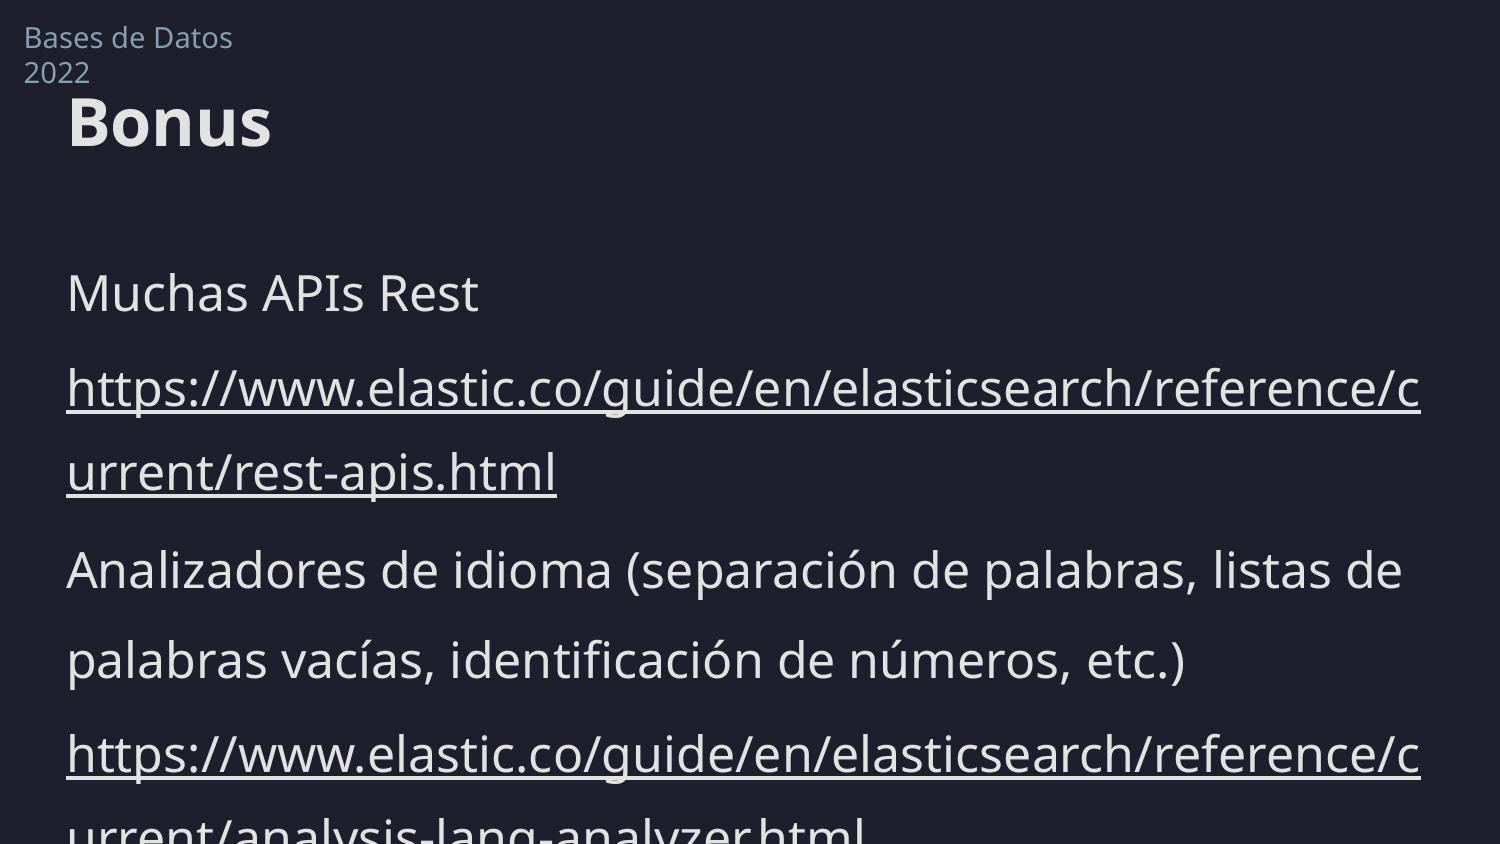

# Bonus
Muchas APIs Rest
https://www.elastic.co/guide/en/elasticsearch/reference/current/rest-apis.html
Analizadores de idioma (separación de palabras, listas de palabras vacías, identificación de números, etc.)
https://www.elastic.co/guide/en/elasticsearch/reference/current/analysis-lang-analyzer.html